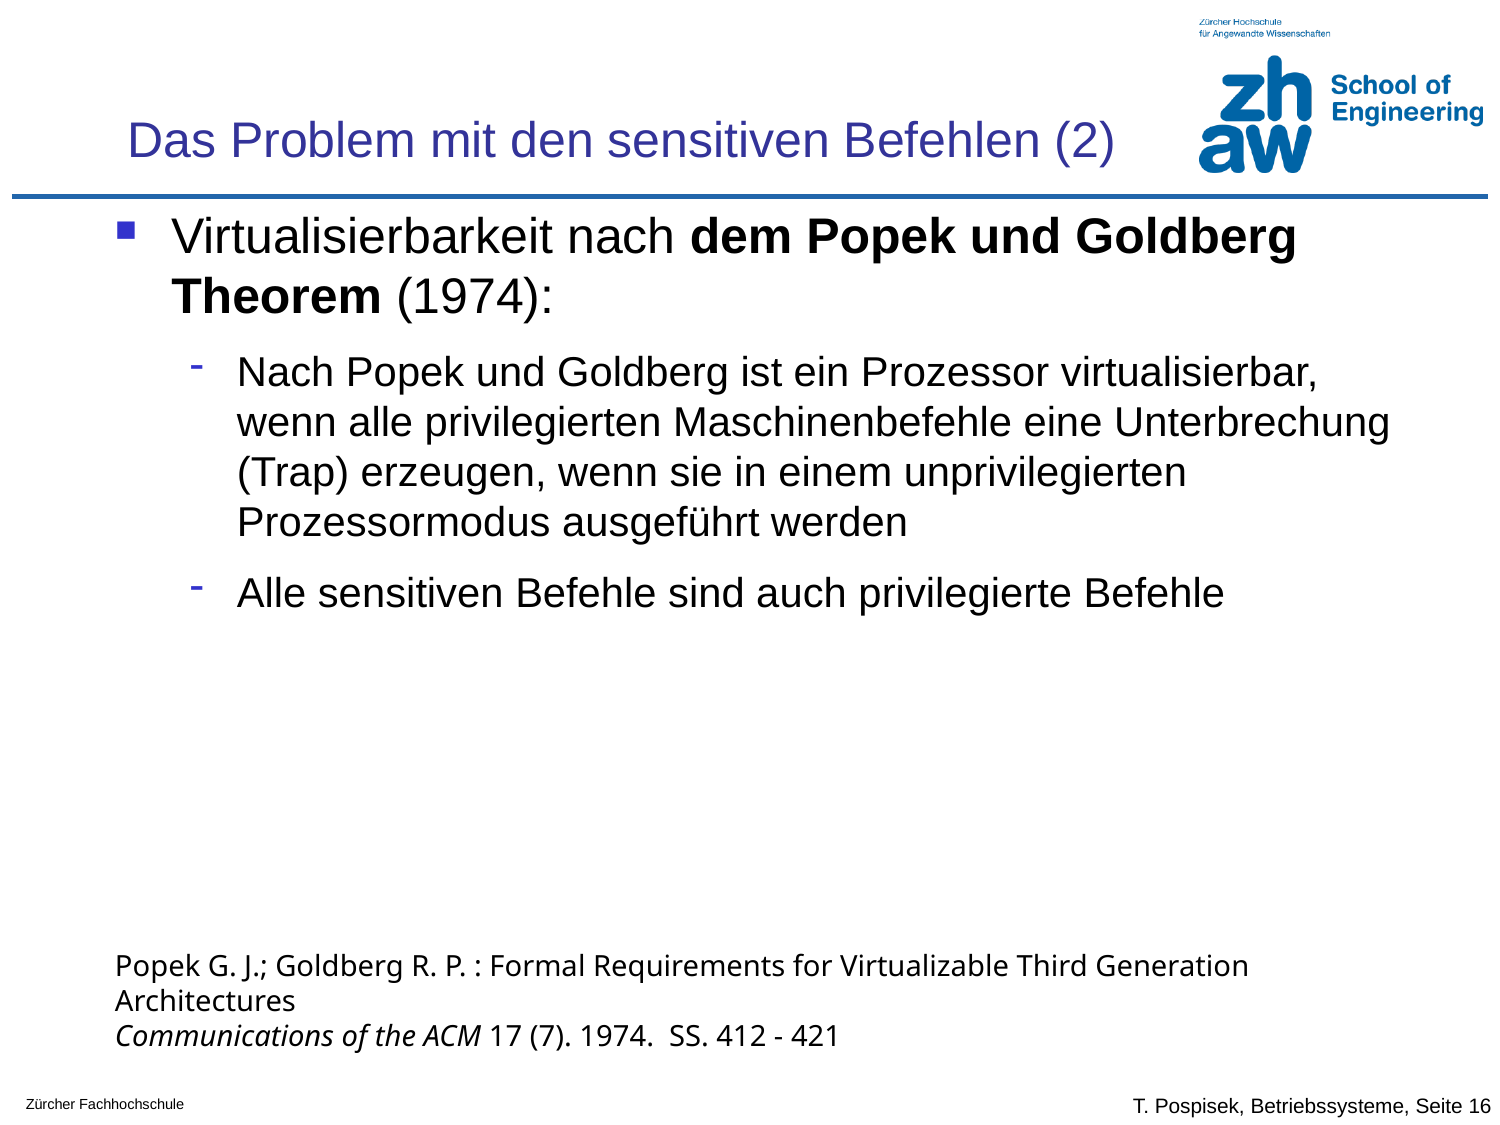

# Das Problem mit den sensitiven Befehlen (2)
Virtualisierbarkeit nach dem Popek und Goldberg Theorem (1974):
Nach Popek und Goldberg ist ein Prozessor virtualisierbar, wenn alle privilegierten Maschinenbefehle eine Unterbrechung (Trap) erzeugen, wenn sie in einem unprivilegierten Prozessormodus ausgeführt werden
Alle sensitiven Befehle sind auch privilegierte Befehle
Popek G. J.; Goldberg R. P. : Formal Requirements for Virtualizable Third Generation Architectures
Communications of the ACM 17 (7). 1974. SS. 412 - 421